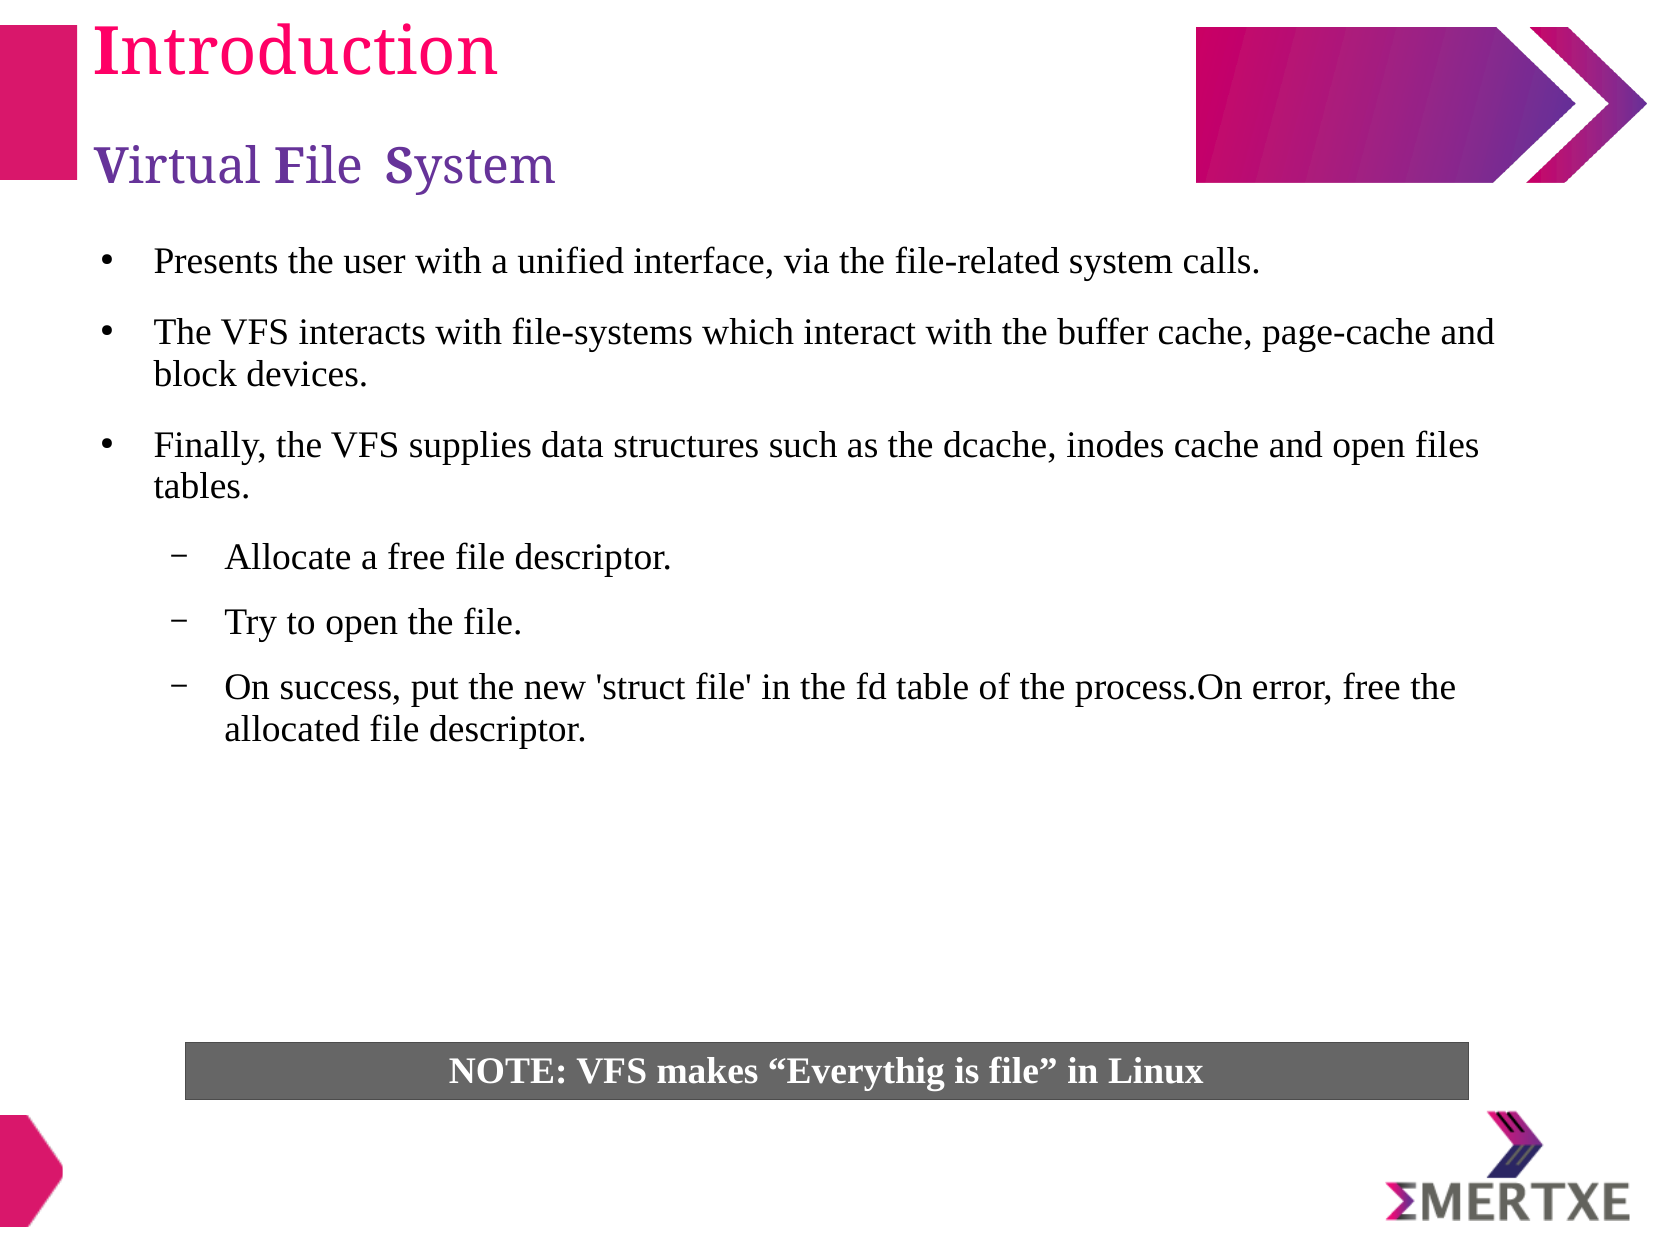

# Introduction Virtual File System
Presents the user with a unified interface, via the file-related system calls.
The VFS interacts with file-systems which interact with the buffer cache, page-cache and block devices.
Finally, the VFS supplies data structures such as the dcache, inodes cache and open files tables.
Allocate a free file descriptor.
Try to open the file.
On success, put the new 'struct file' in the fd table of the process.On error, free the allocated file descriptor.
NOTE: VFS makes “Everythig is file” in Linux